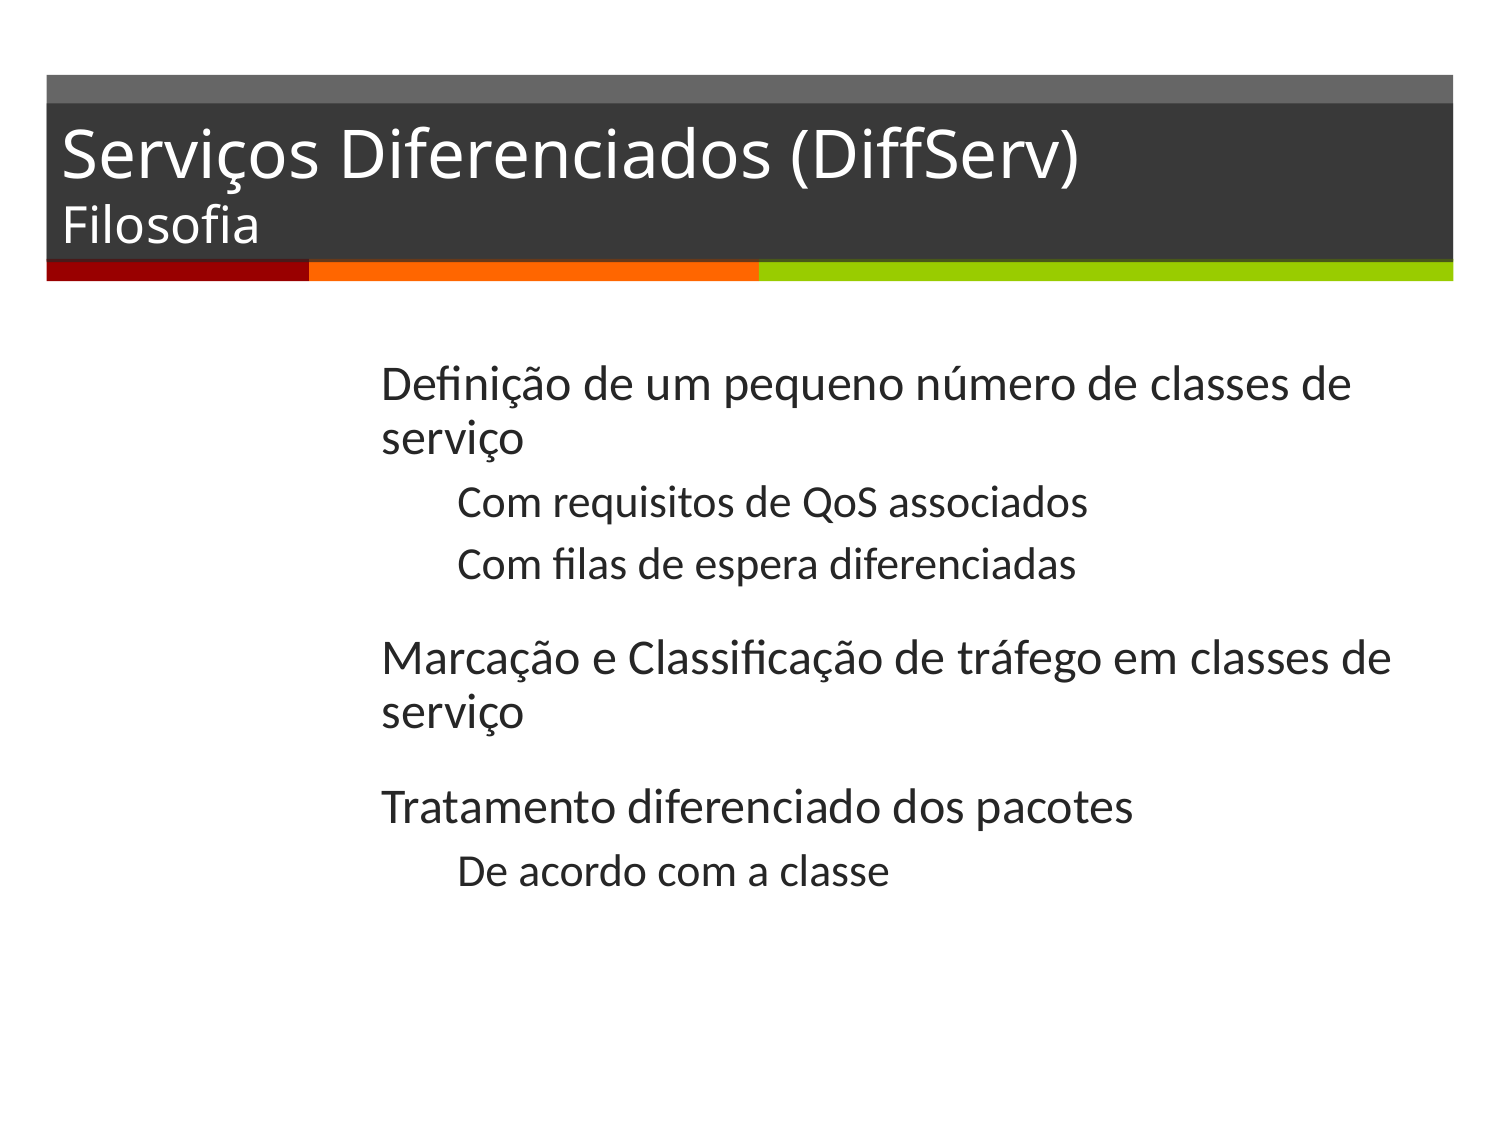

# Serviços Diferenciados (DiffServ) Filosofia
Definição de um pequeno número de classes de serviço
Com requisitos de QoS associados
Com filas de espera diferenciadas
Marcação e Classificação de tráfego em classes de serviço
Tratamento diferenciado dos pacotes
De acordo com a classe